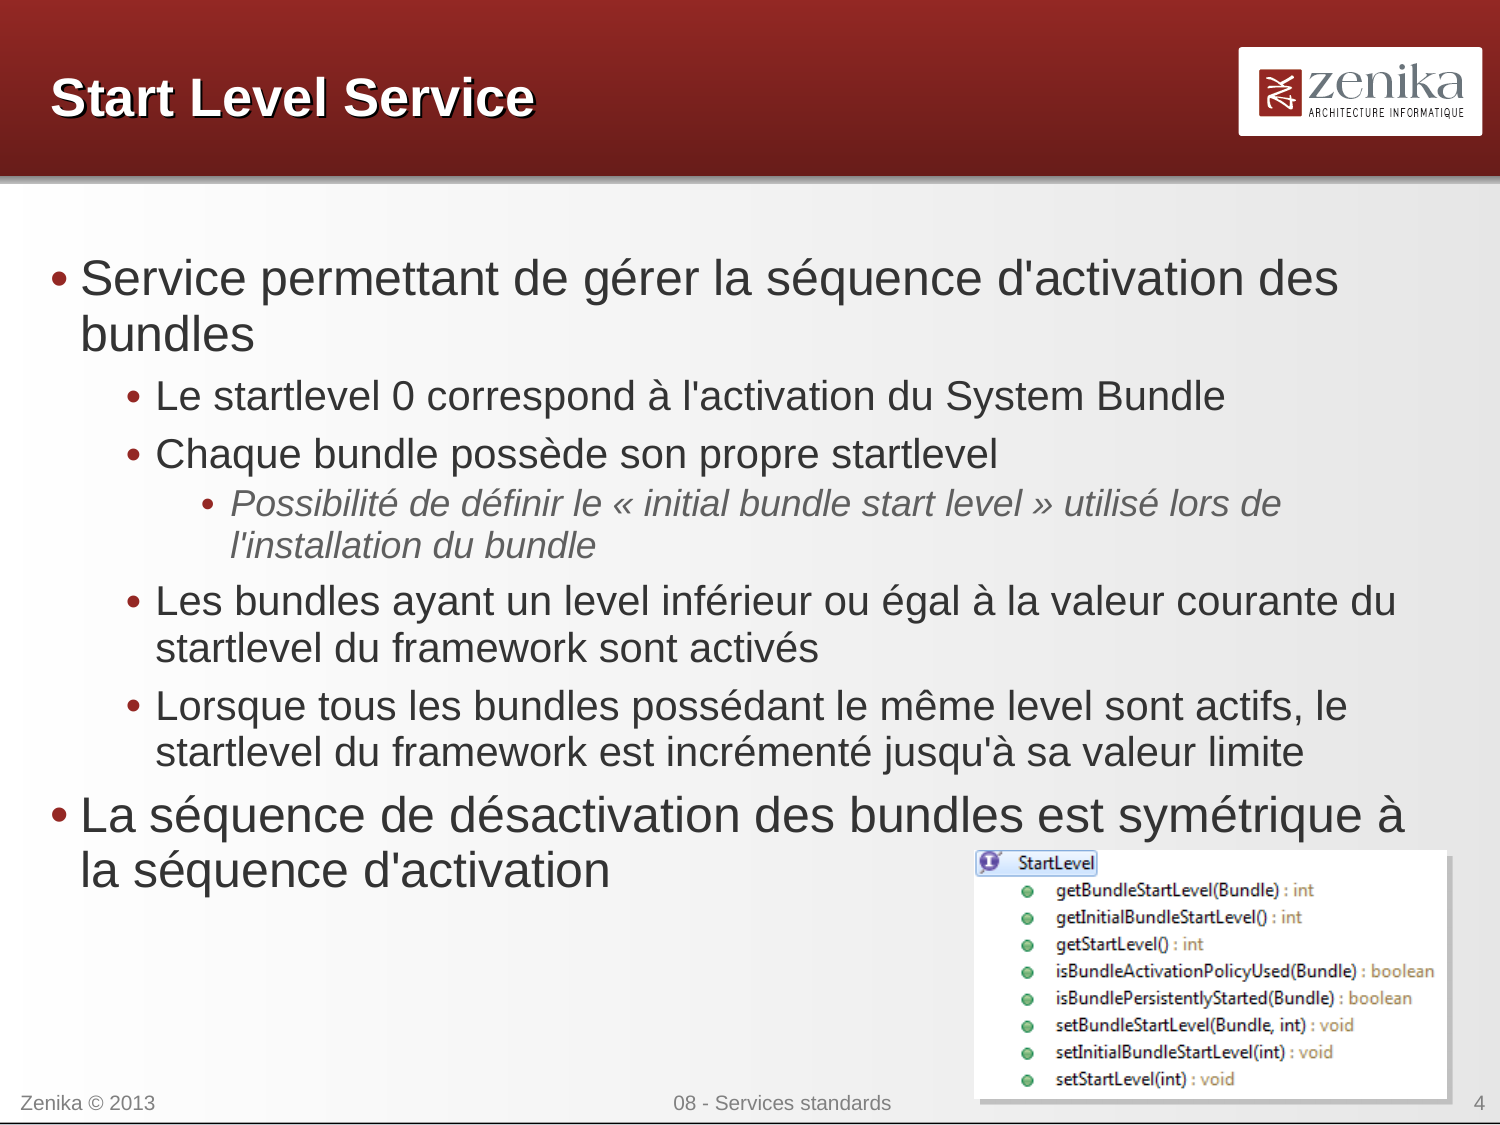

# Start Level Service
Service permettant de gérer la séquence d'activation des bundles
Le startlevel 0 correspond à l'activation du System Bundle
Chaque bundle possède son propre startlevel
Possibilité de définir le « initial bundle start level » utilisé lors de l'installation du bundle
Les bundles ayant un level inférieur ou égal à la valeur courante du startlevel du framework sont activés
Lorsque tous les bundles possédant le même level sont actifs, le startlevel du framework est incrémenté jusqu'à sa valeur limite
La séquence de désactivation des bundles est symétrique à la séquence d'activation